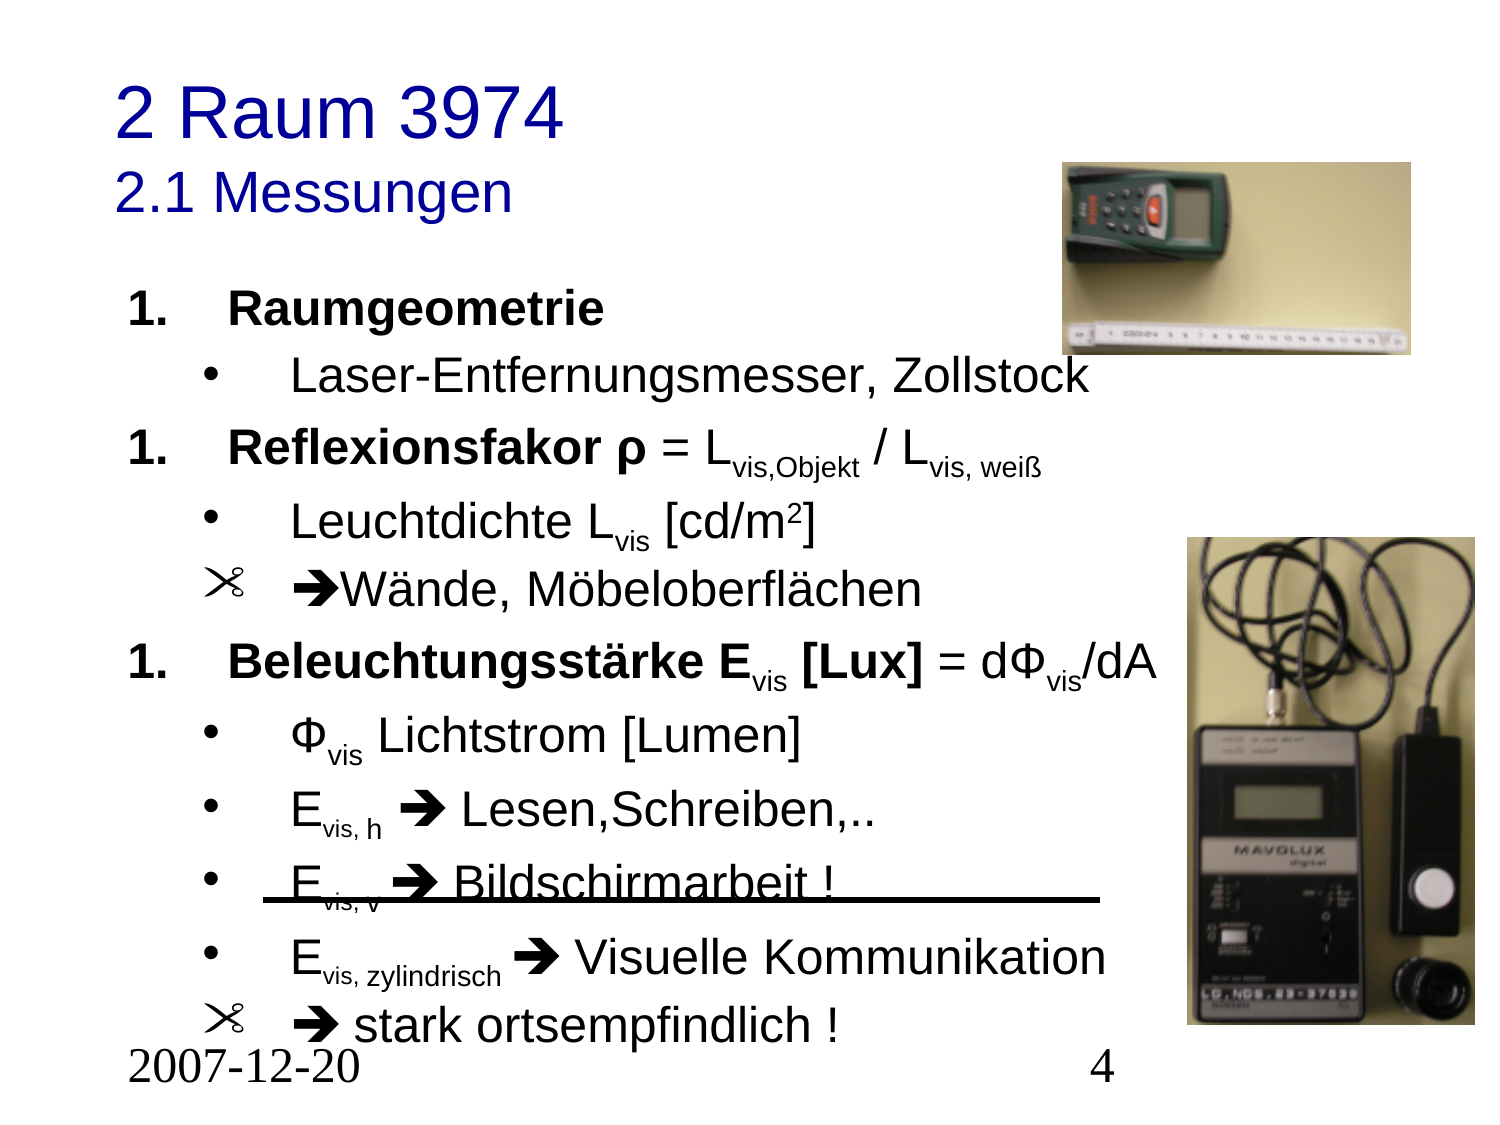

# 2 Raum 3974 2.1 Messungen
Raumgeometrie
Laser-Entfernungsmesser, Zollstock
Reflexionsfakor ρ = Lvis,Objekt / Lvis, weiß
Leuchtdichte Lvis [cd/m2]
Wände, Möbeloberflächen
Beleuchtungsstärke Evis [Lux] = dФvis/dA
Фvis Lichtstrom [Lumen]
Evis, h  Lesen,Schreiben,..
Evis, v  Bildschirmarbeit !
Evis, zylindrisch  Visuelle Kommunikation
 stark ortsempfindlich !
2007-12-20
4